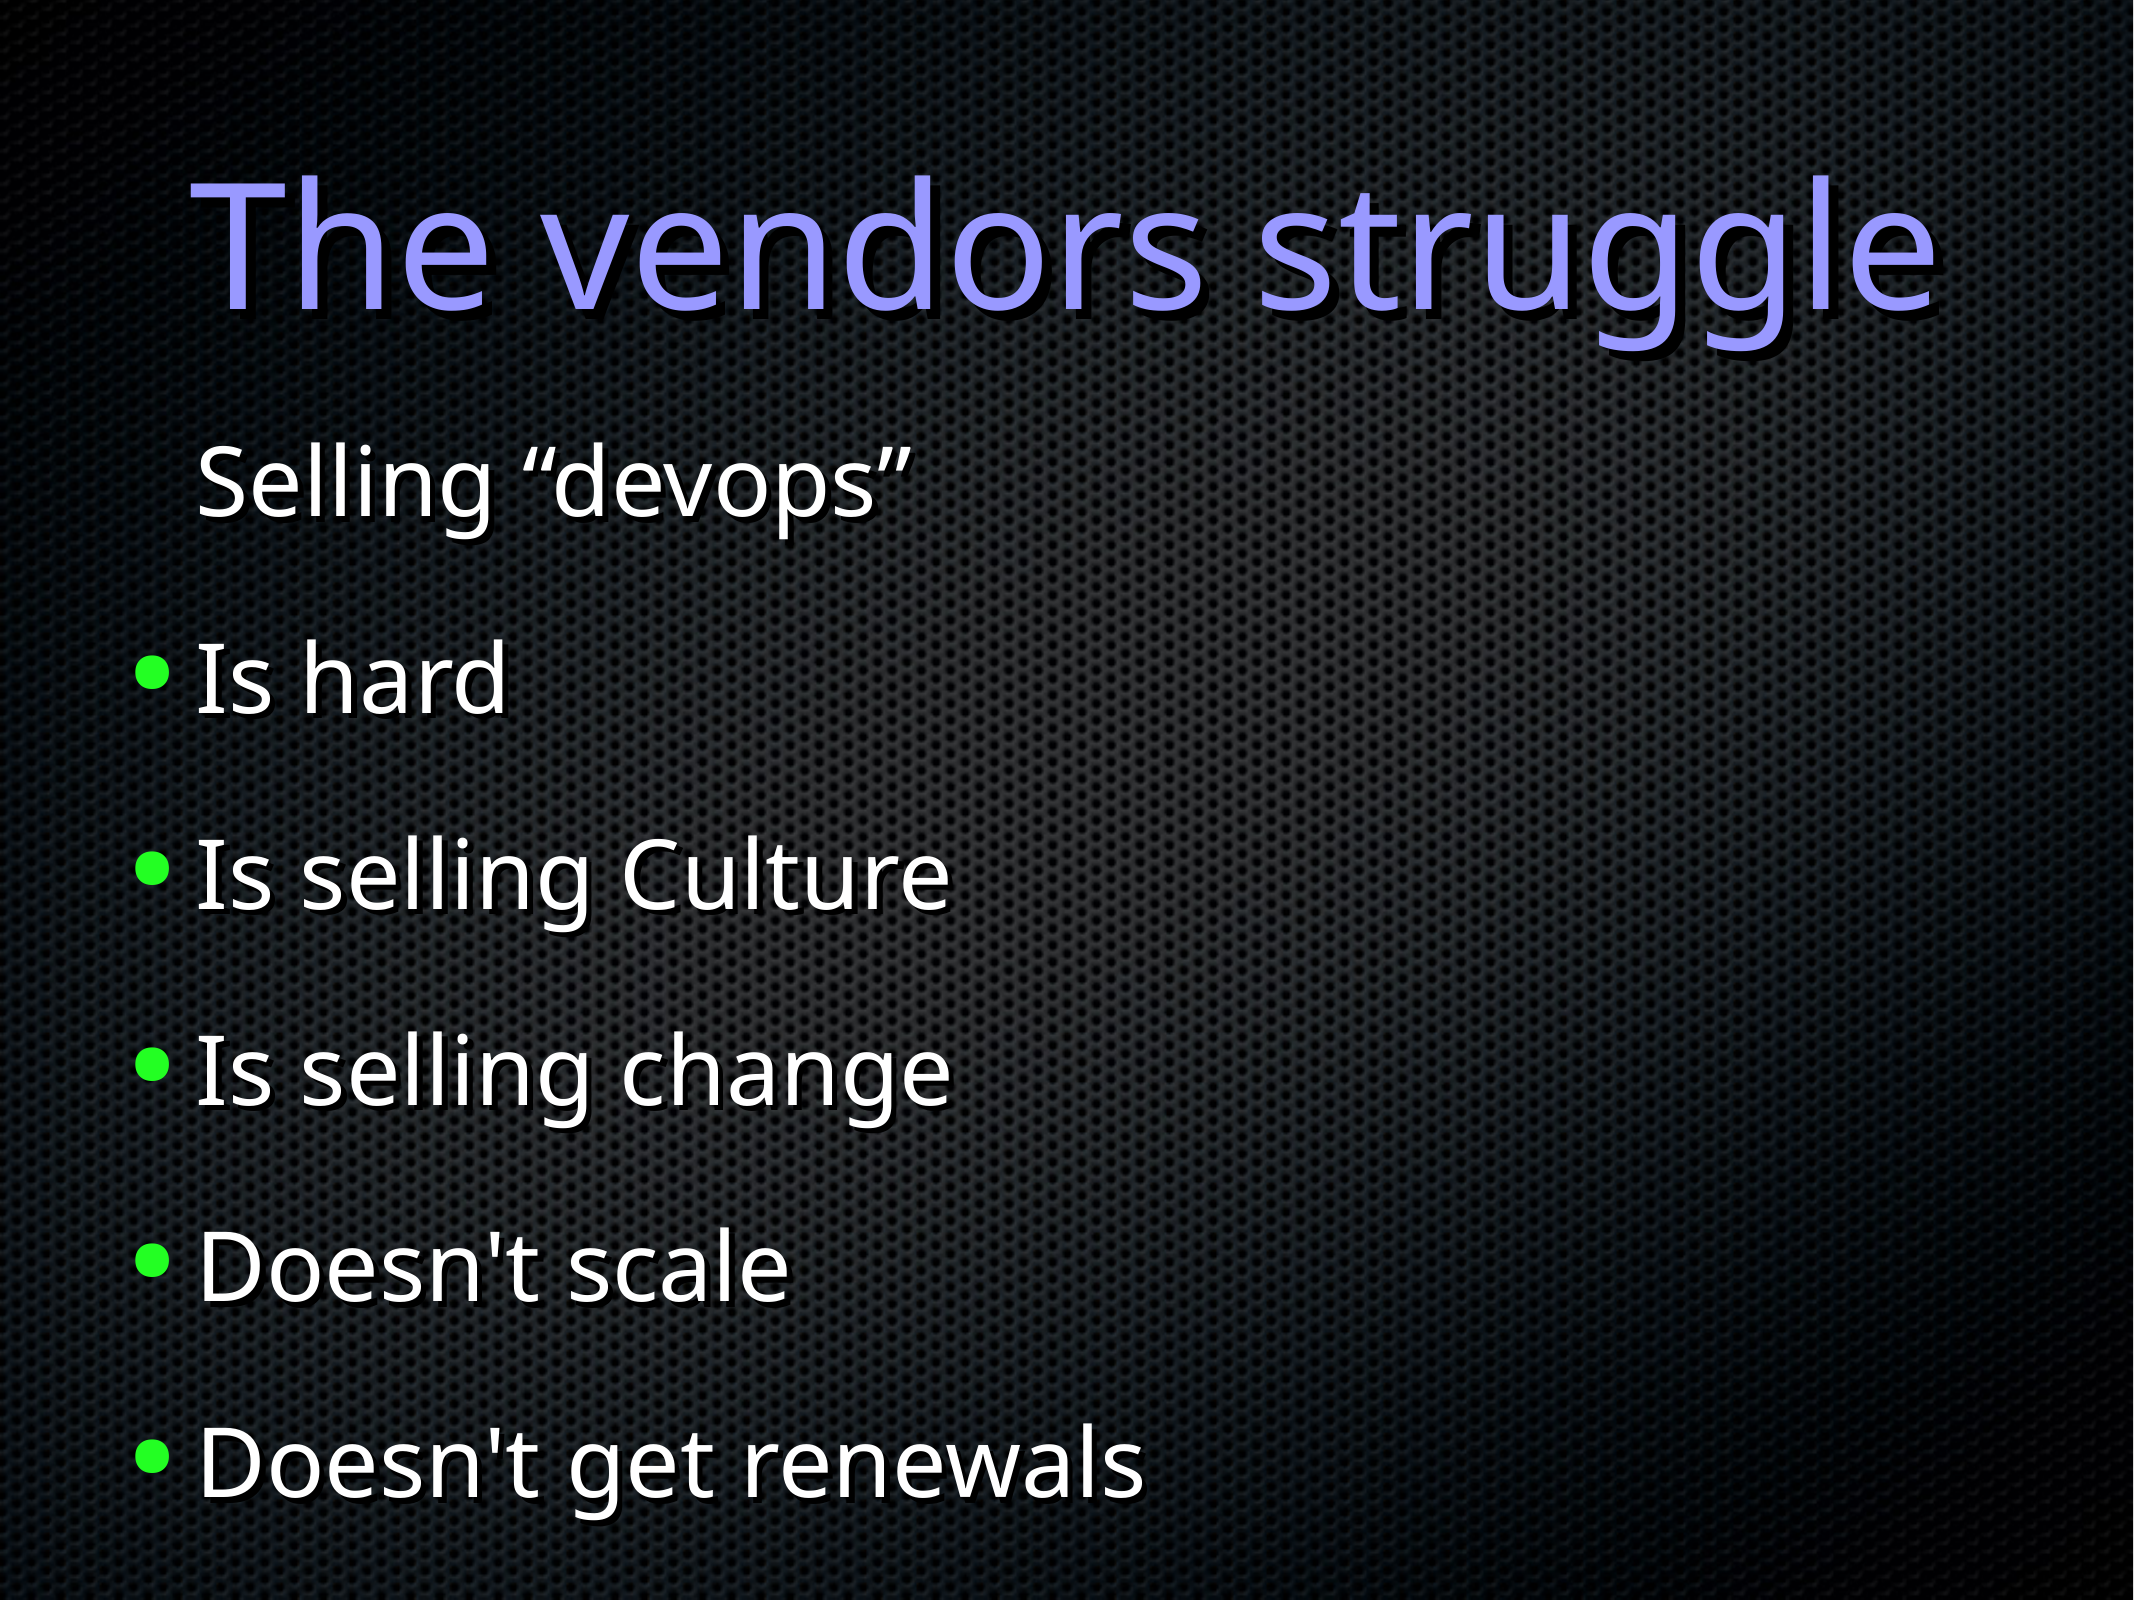

# The vendors struggle
Selling “devops”
Is hard
Is selling Culture
Is selling change
Doesn't scale
Doesn't get renewals